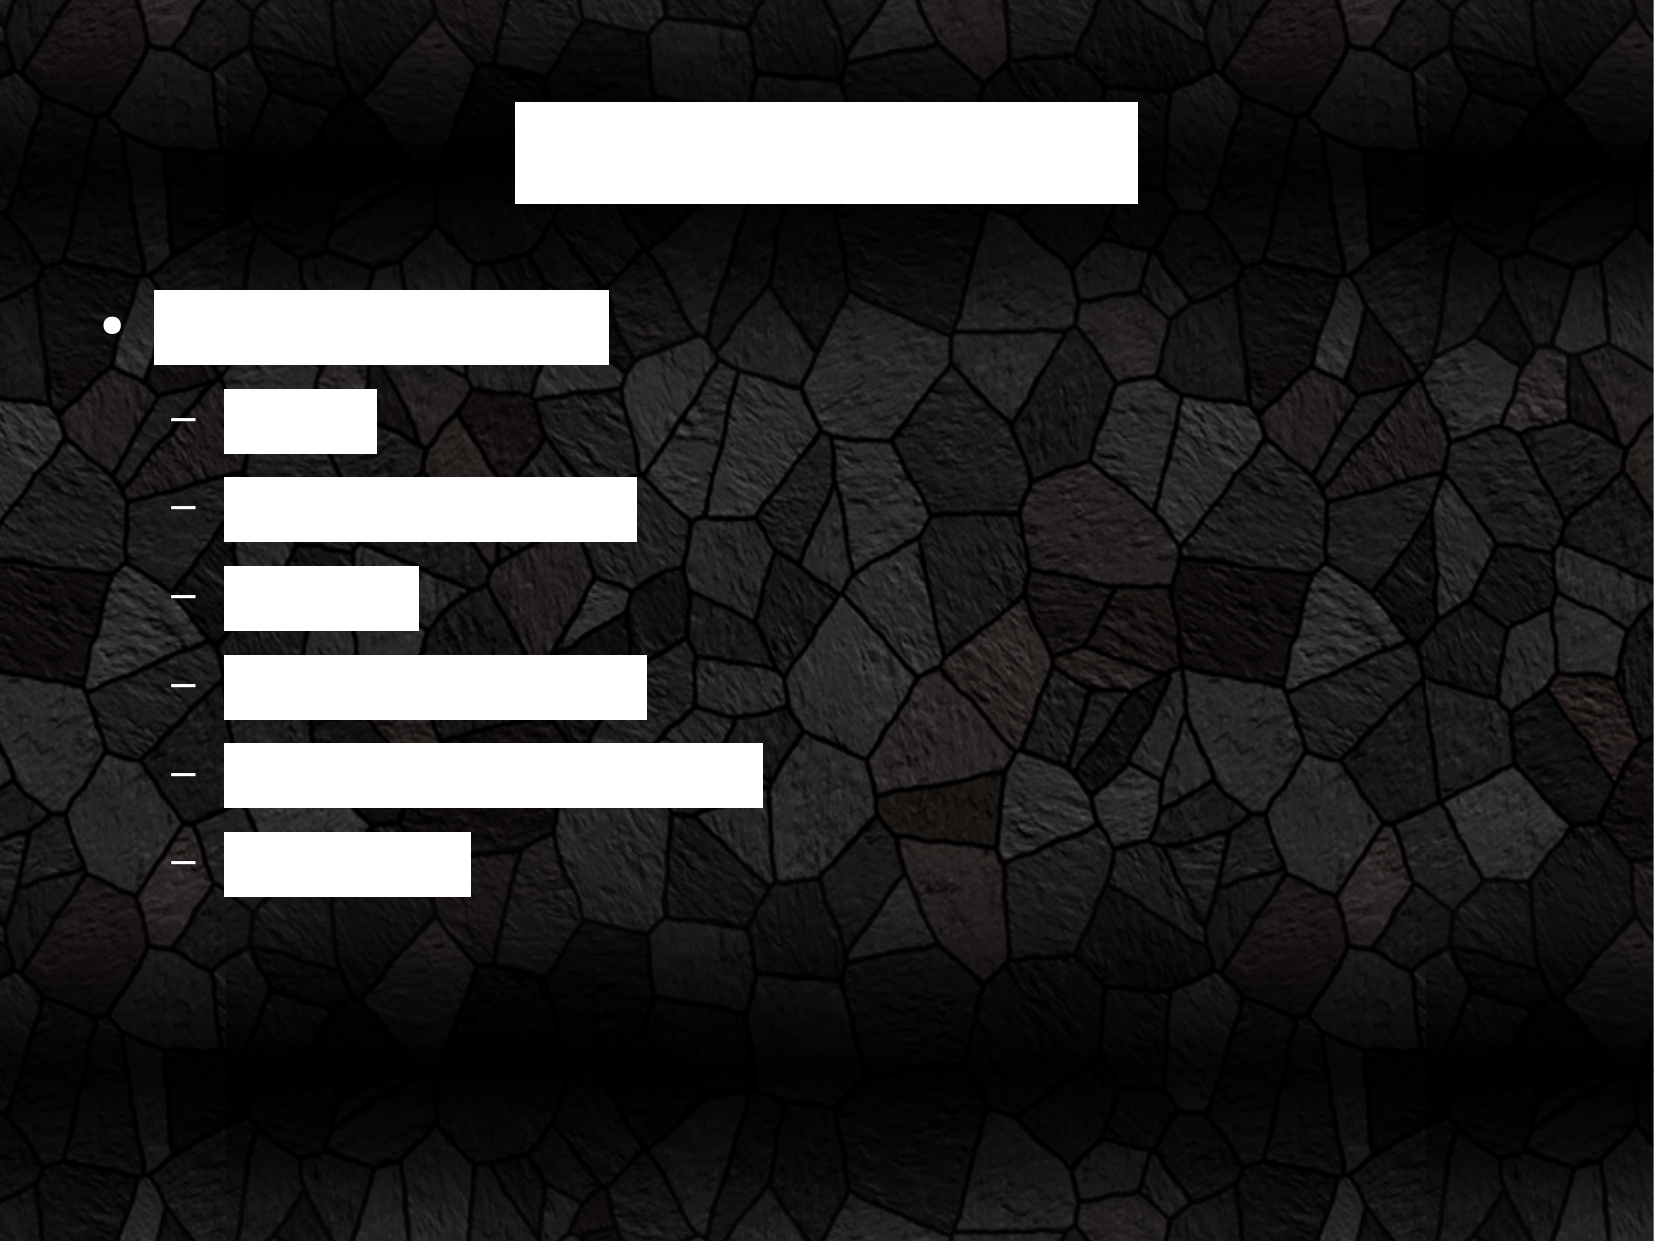

# Más comandos
con manage.py
check
makemigrations
migrate
createsuperuser
startapp <appname>
runserver